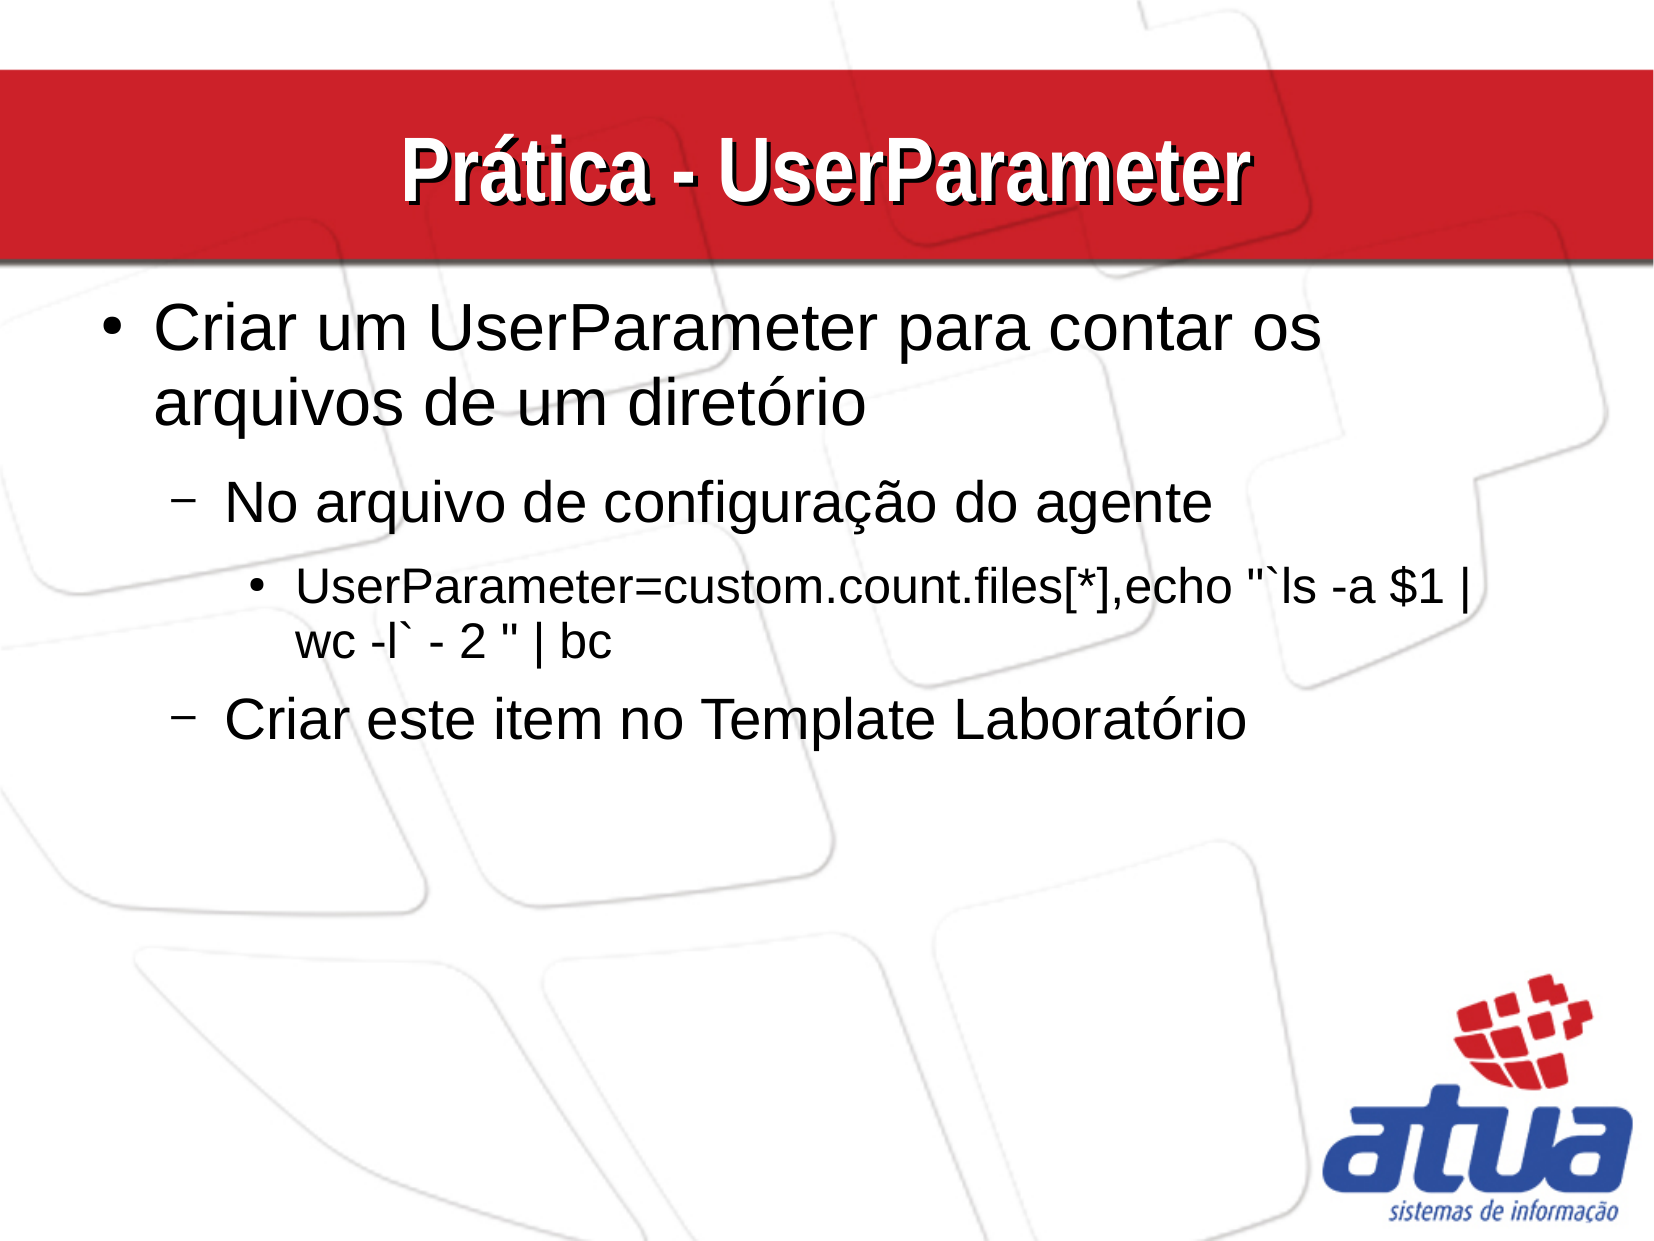

# Prática - UserParameter
Criar um UserParameter para contar os arquivos de um diretório
No arquivo de configuração do agente
UserParameter=custom.count.files[*],echo "`ls -a $1 | wc -l` - 2 " | bc
Criar este item no Template Laboratório